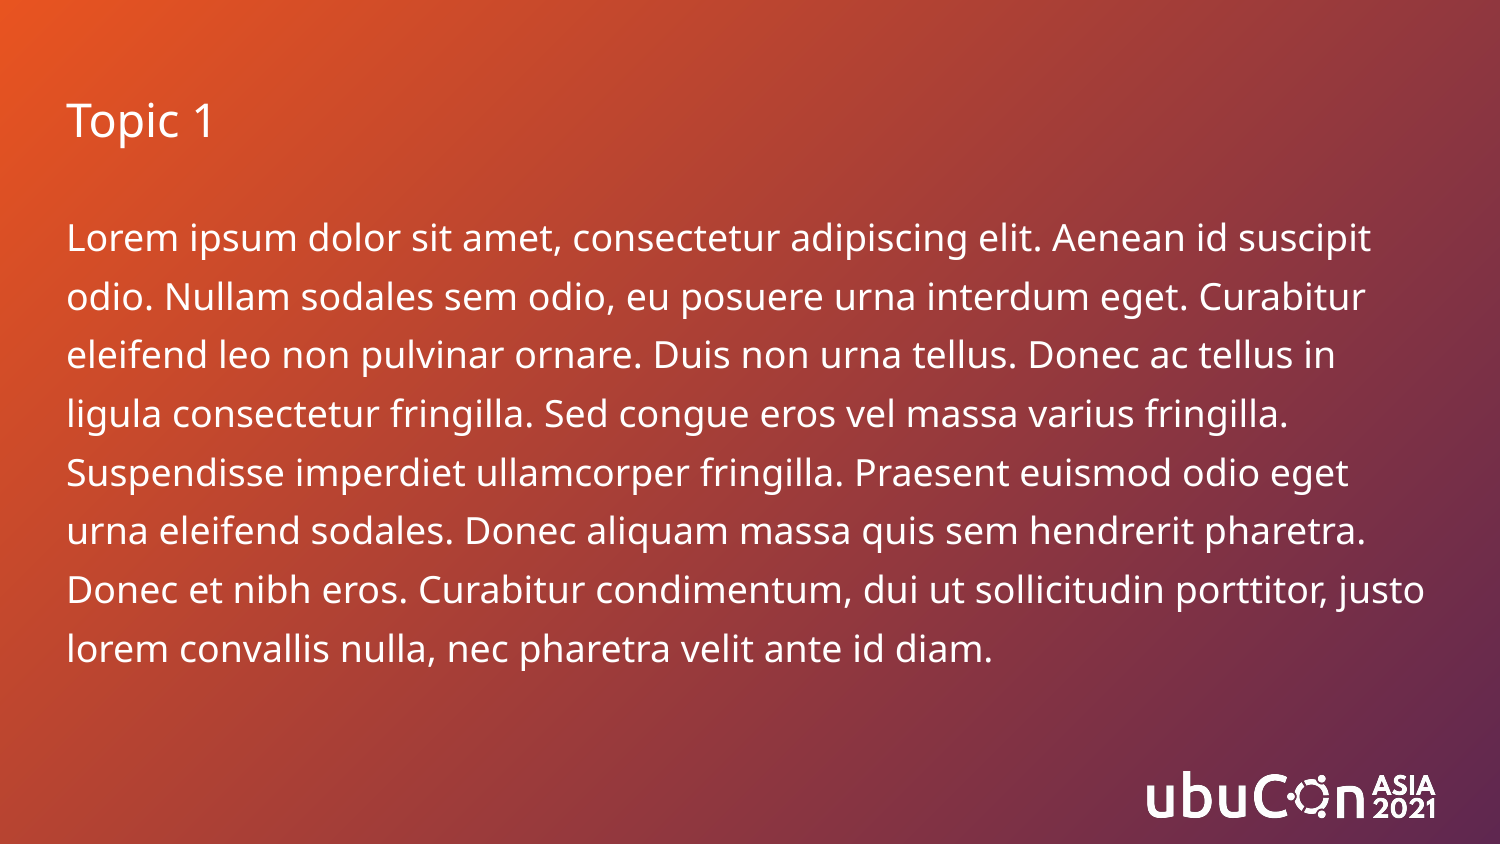

# Topic 1
Lorem ipsum dolor sit amet, consectetur adipiscing elit. Aenean id suscipit odio. Nullam sodales sem odio, eu posuere urna interdum eget. Curabitur eleifend leo non pulvinar ornare. Duis non urna tellus. Donec ac tellus in ligula consectetur fringilla. Sed congue eros vel massa varius fringilla. Suspendisse imperdiet ullamcorper fringilla. Praesent euismod odio eget urna eleifend sodales. Donec aliquam massa quis sem hendrerit pharetra. Donec et nibh eros. Curabitur condimentum, dui ut sollicitudin porttitor, justo lorem convallis nulla, nec pharetra velit ante id diam.